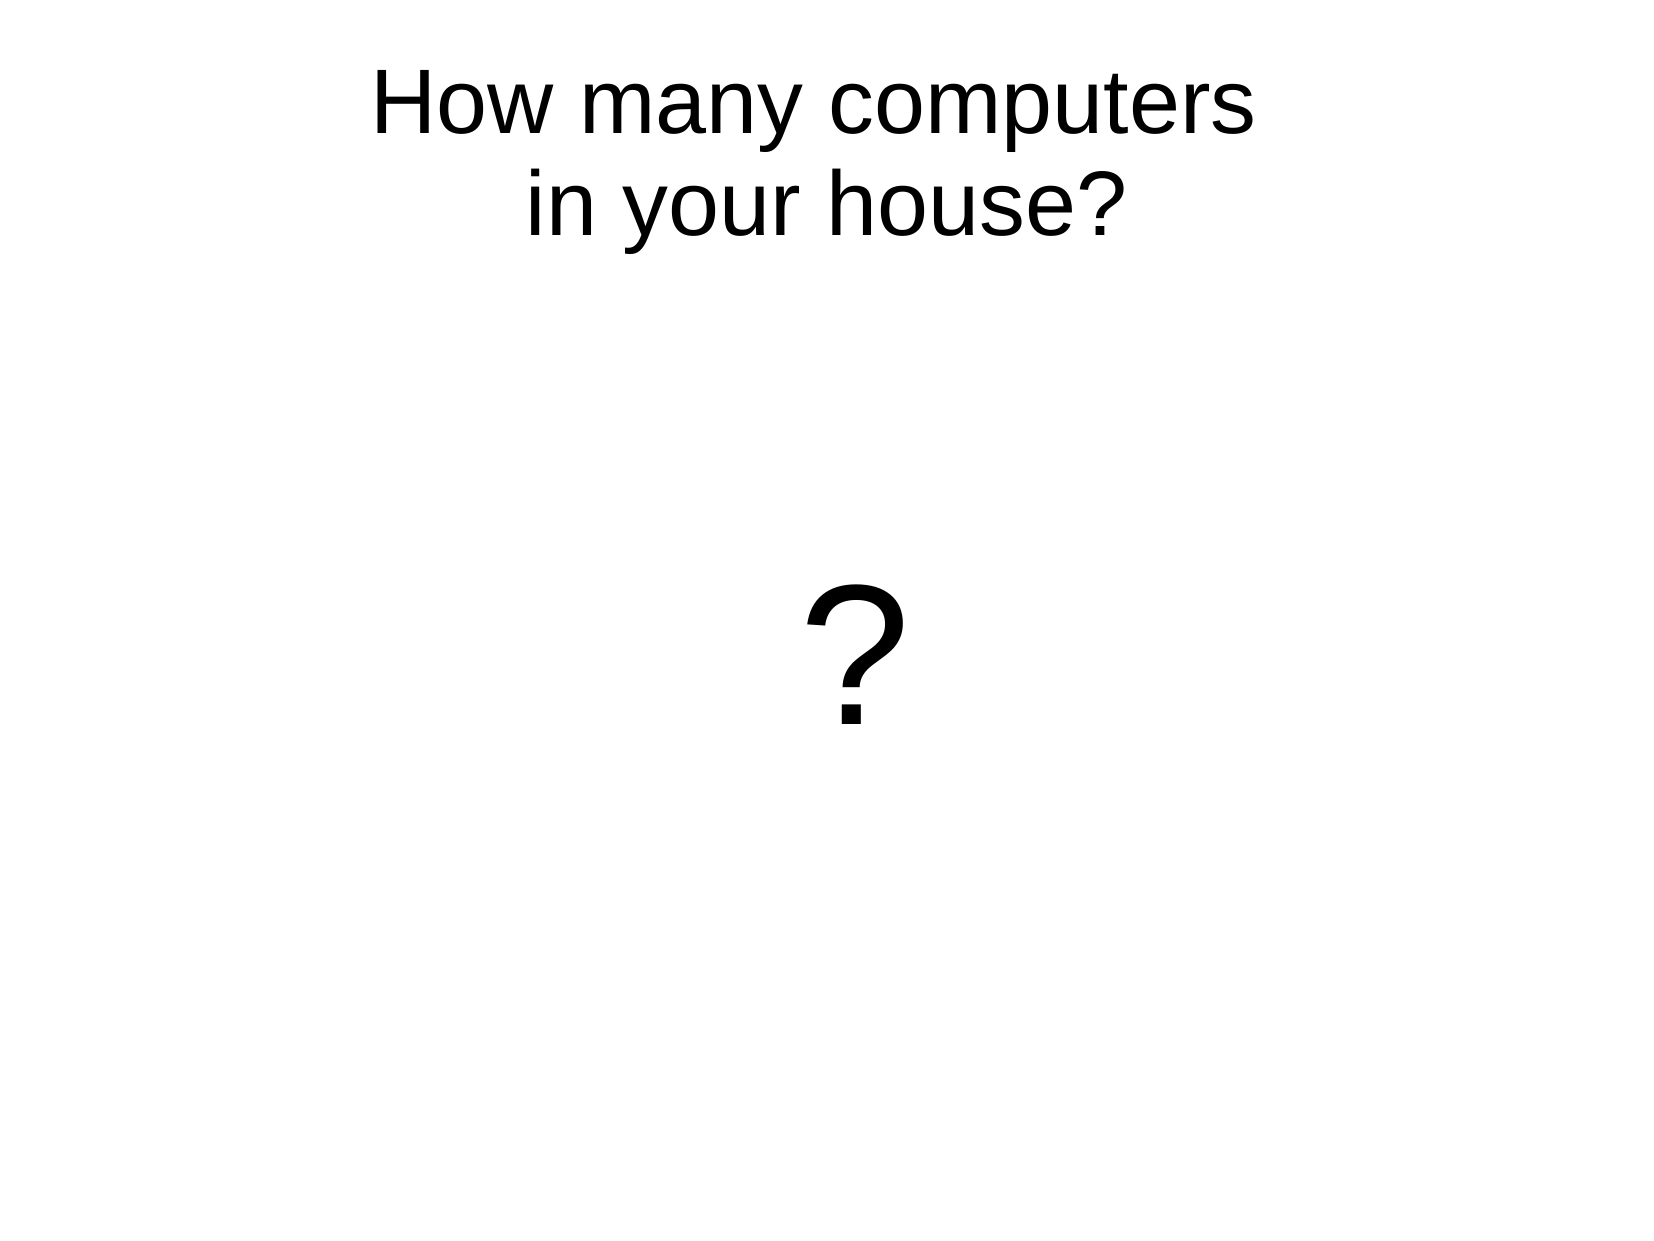

# How many computers in your house?
?